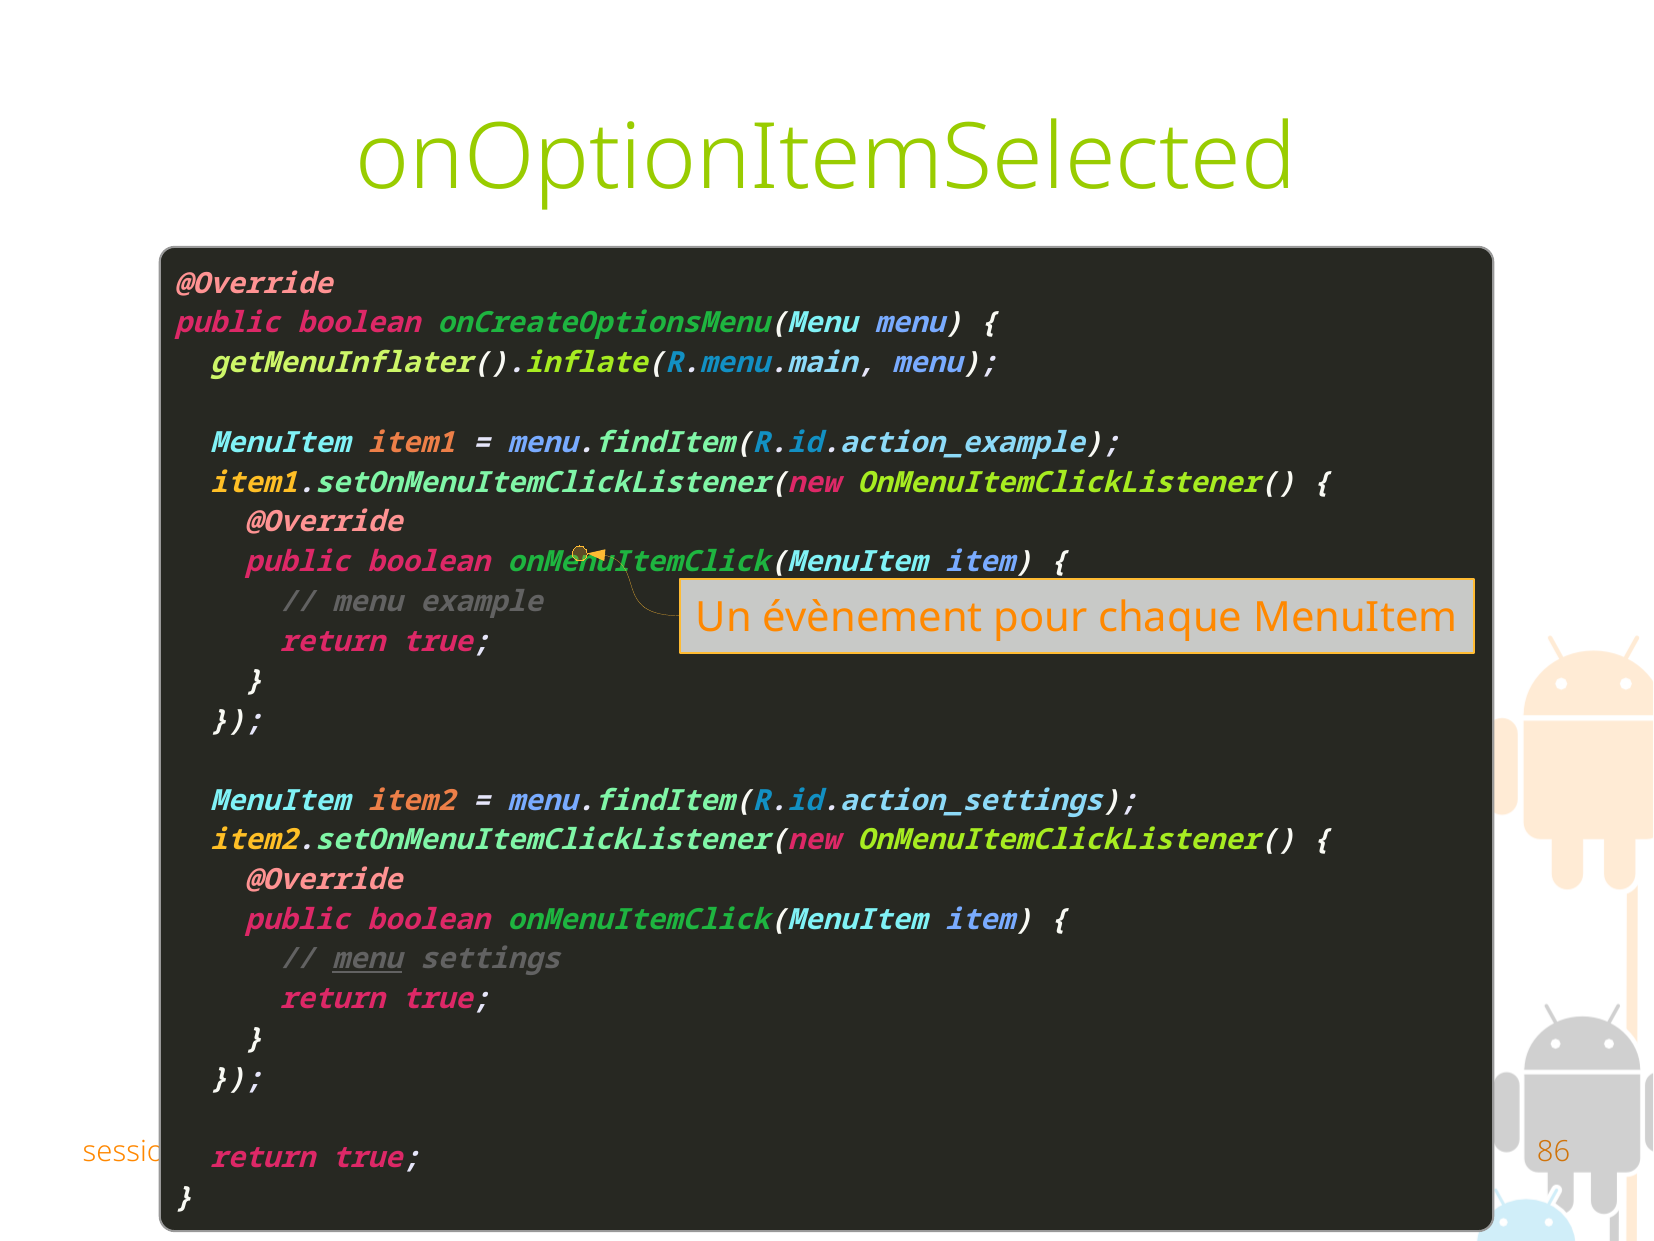

# onOptionItemSelected
@Override
public boolean onCreateOptionsMenu(Menu menu) {
 getMenuInflater().inflate(R.menu.main, menu);
 MenuItem item1 = menu.findItem(R.id.action_example);
 item1.setOnMenuItemClickListener(new OnMenuItemClickListener() {
 @Override
 public boolean onMenuItemClick(MenuItem item) {
 // menu example
 return true;
 }
 });
 MenuItem item2 = menu.findItem(R.id.action_settings);
 item2.setOnMenuItemClickListener(new OnMenuItemClickListener() {
 @Override
 public boolean onMenuItemClick(MenuItem item) {
 // menu settings
 return true;
 }
 });
 return true;
}
Un évènement pour chaque MenuItem
session sept 2016
Yann Caron (c) 2014
86